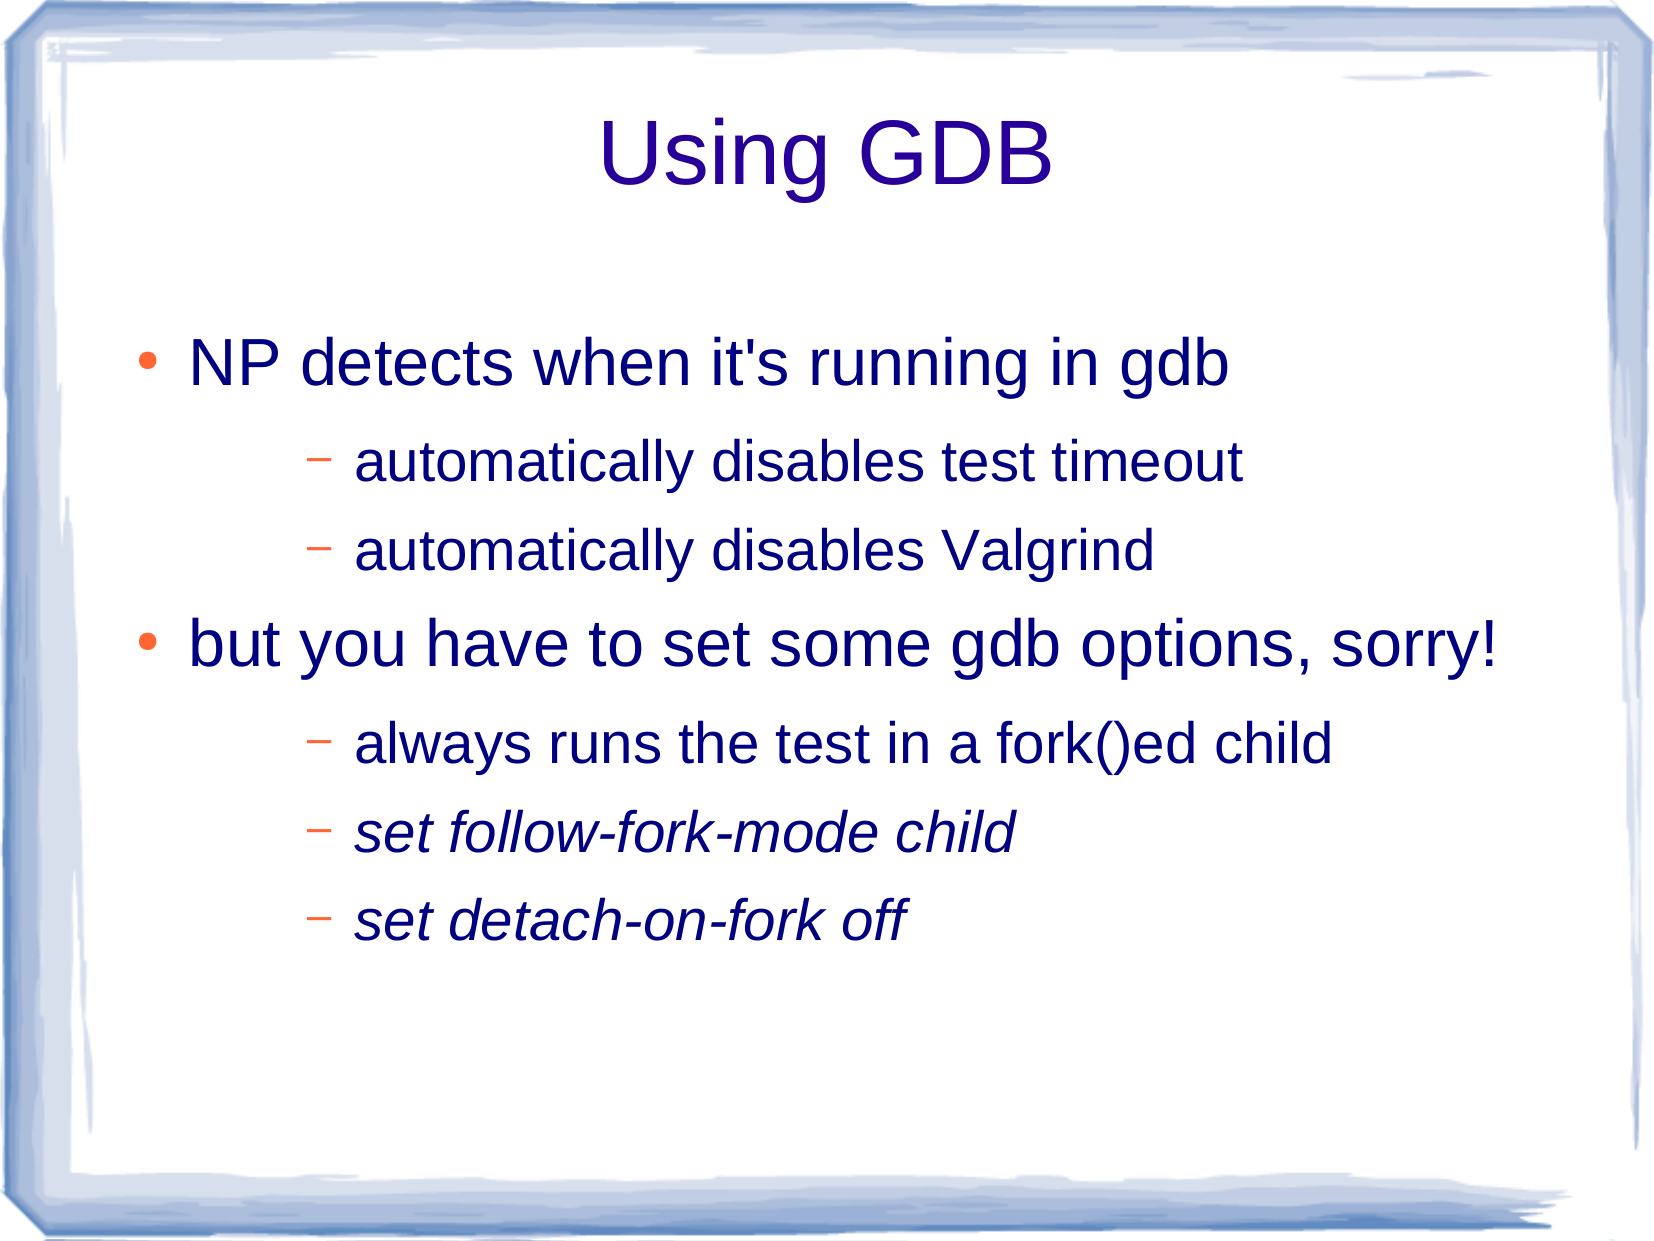

# Using GDB
NP detects when it's running in gdb
automatically disables test timeout
automatically disables Valgrind
but you have to set some gdb options, sorry!
always runs the test in a fork()ed child
set follow-fork-mode child
set detach-on-fork off